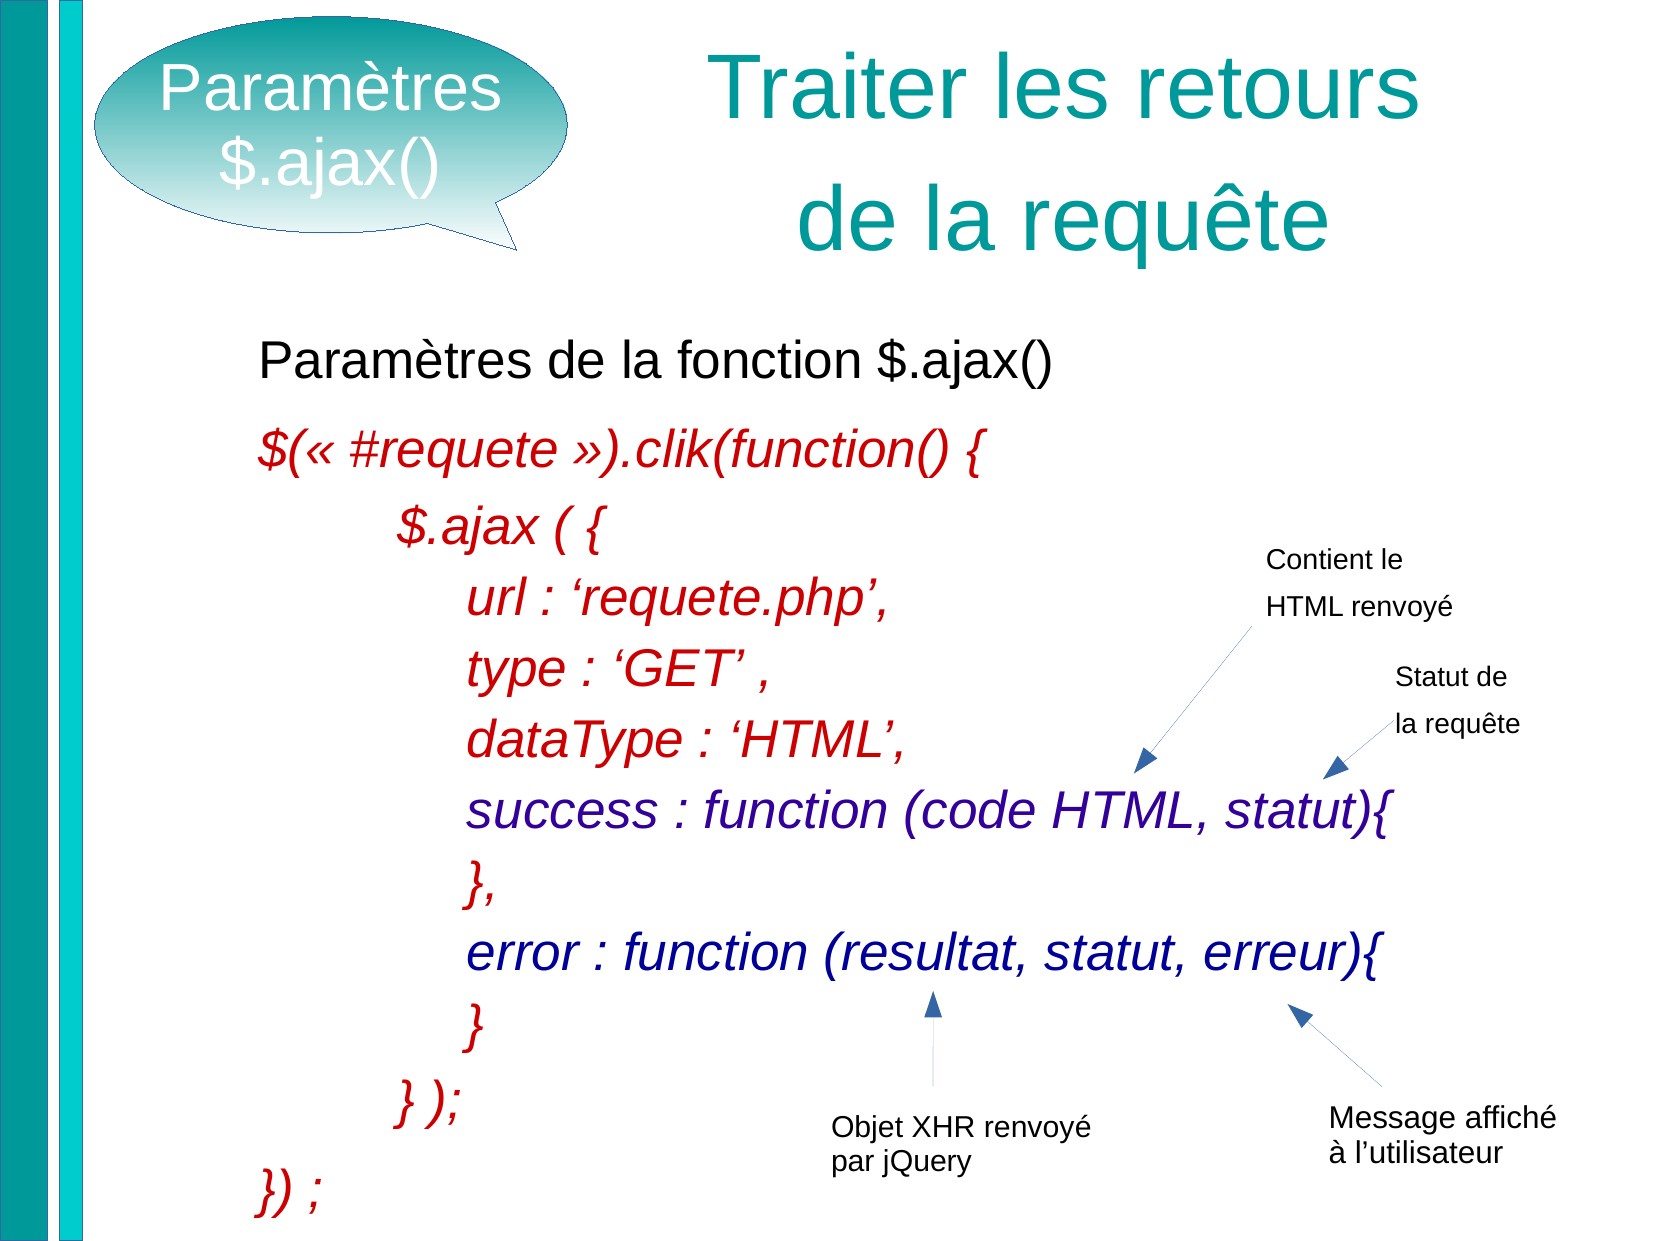

Paramètres
$.ajax()
Traiter les retours
de la requête
# Paramètres de la fonction $.ajax()
$(« #requete »).clik(function() {
$.ajax ( {
url : ‘requete.php’,
type : ‘GET’ ,
dataType : ‘HTML’,
success : function (code HTML, statut){
},
error : function (resultat, statut, erreur){
}
} );
}) ;
Contient le
HTML renvoyé
Statut de
la requête
Message affiché à l’utilisateur
Objet XHR renvoyé par jQuery